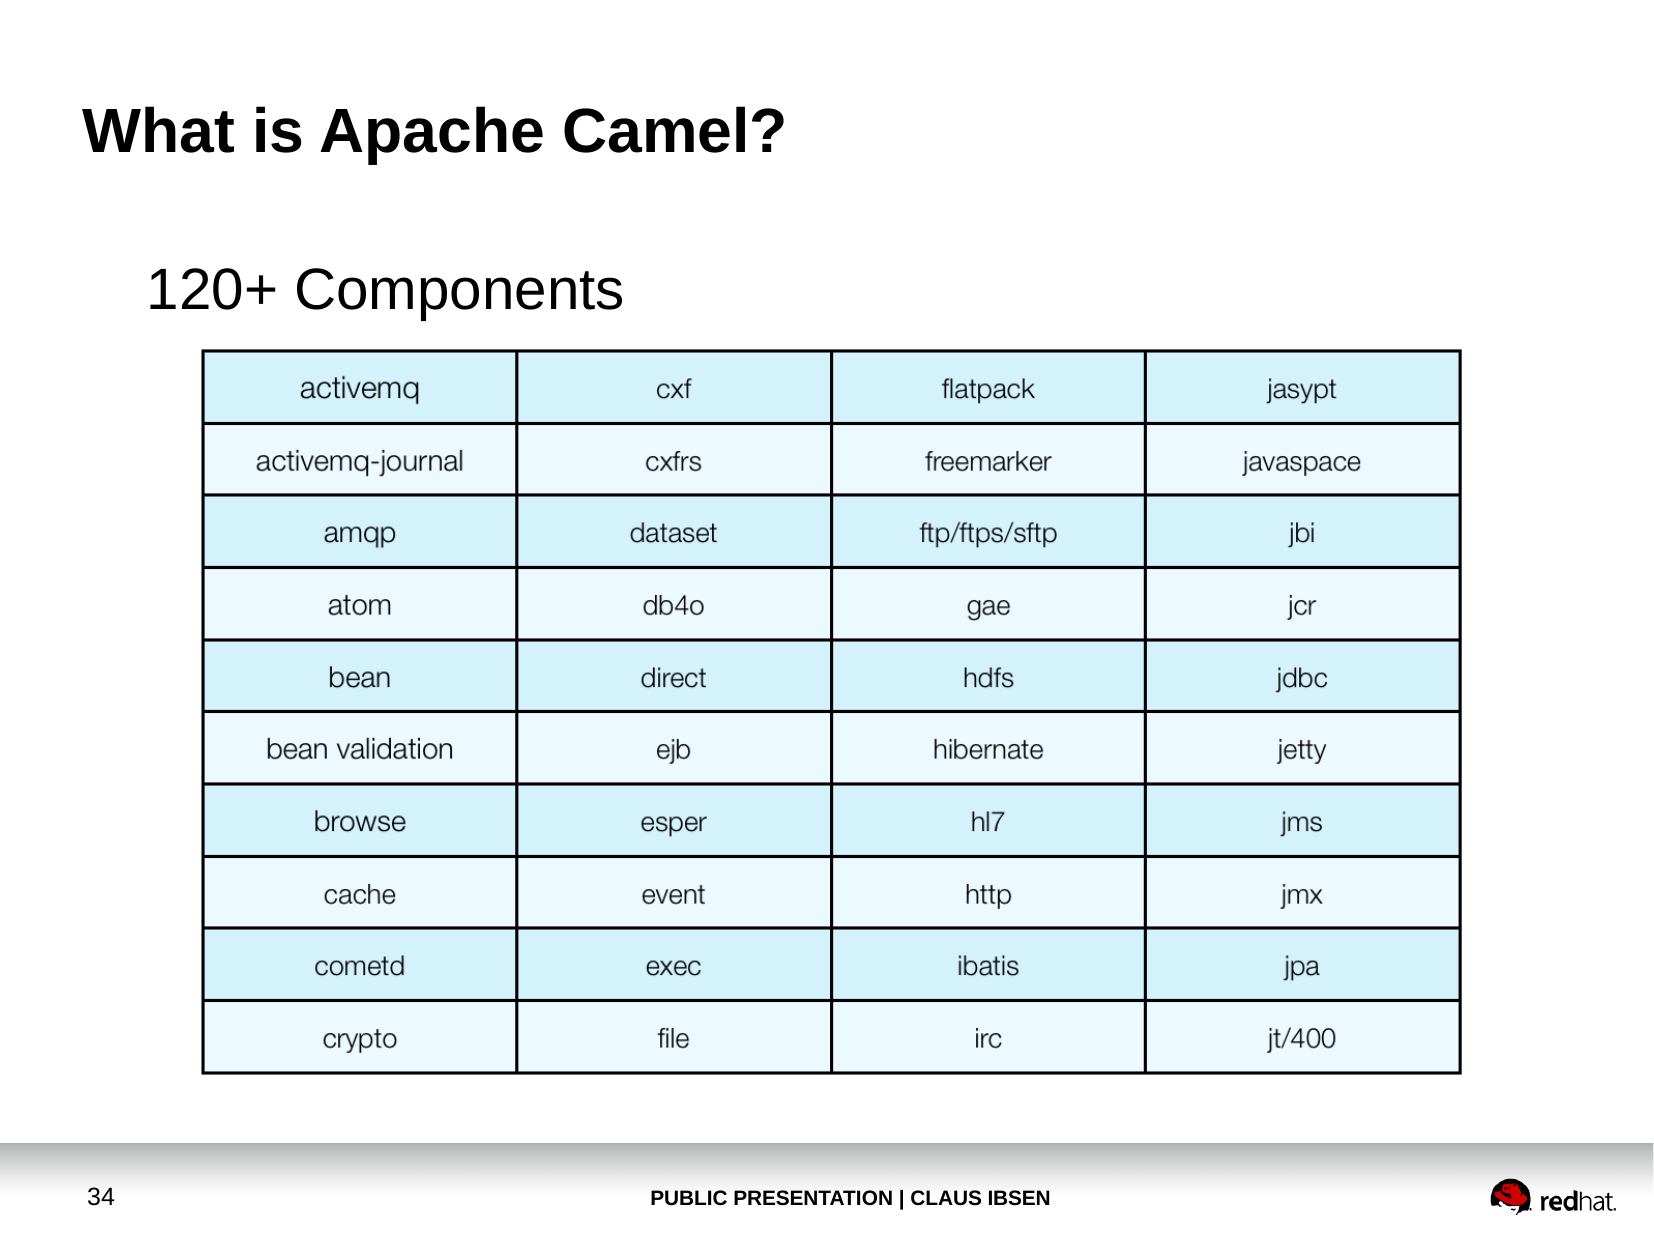

# What is Apache Camel?
120+ Components